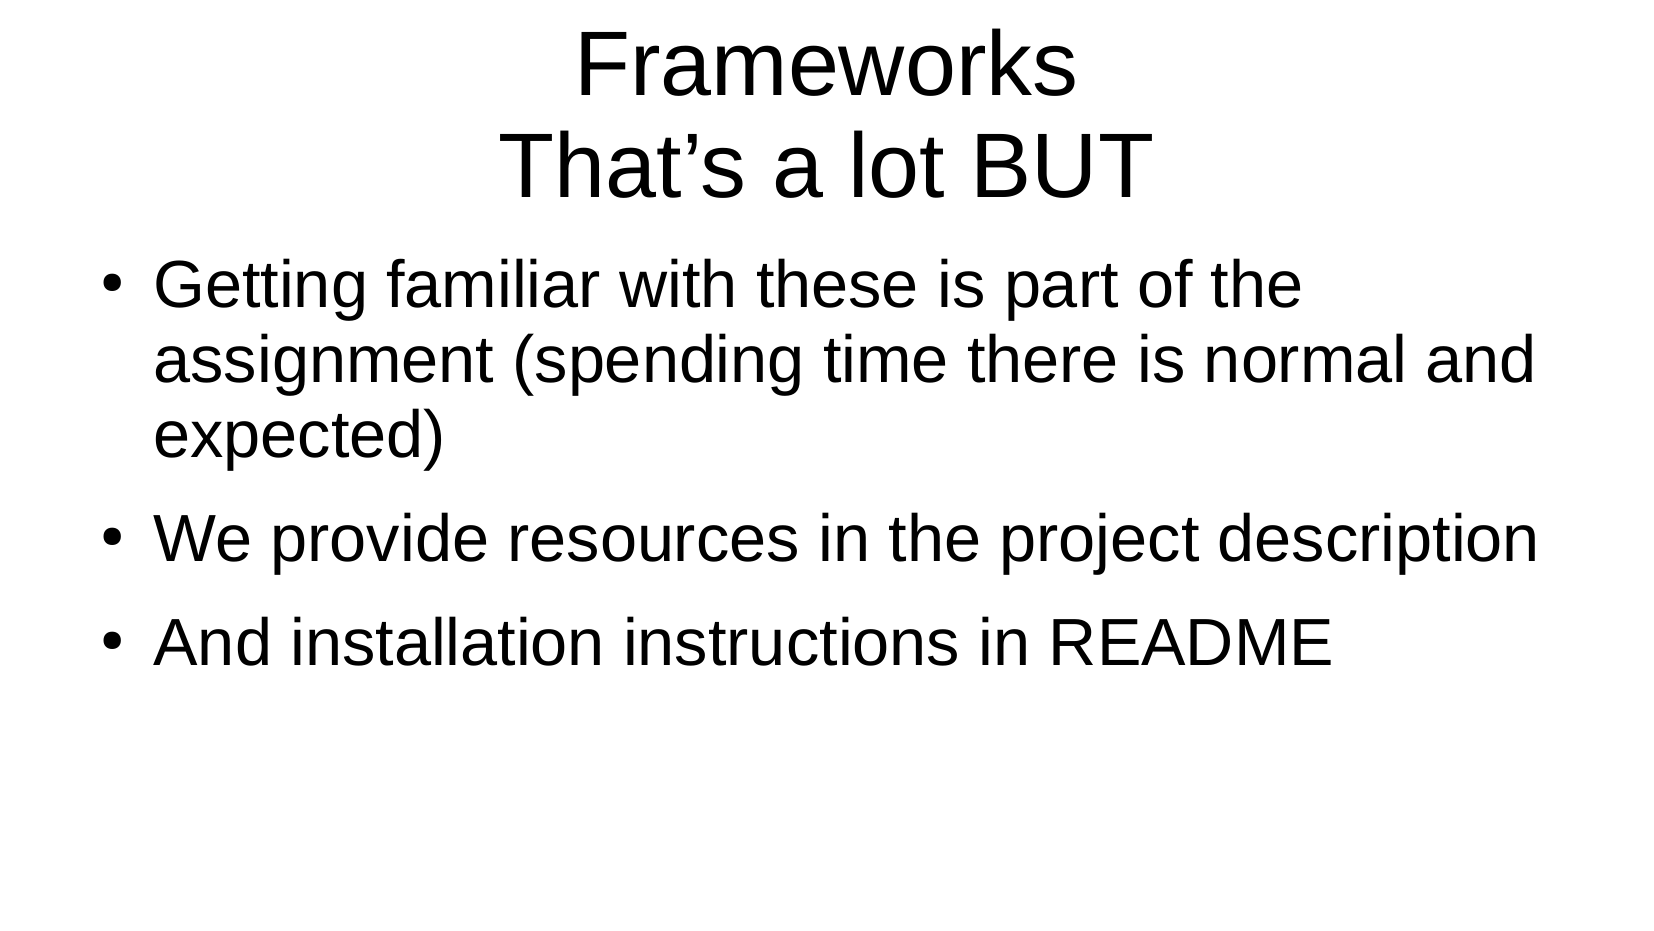

Frameworks
That’s a lot BUT
# Getting familiar with these is part of the assignment (spending time there is normal and expected)
We provide resources in the project description
And installation instructions in README